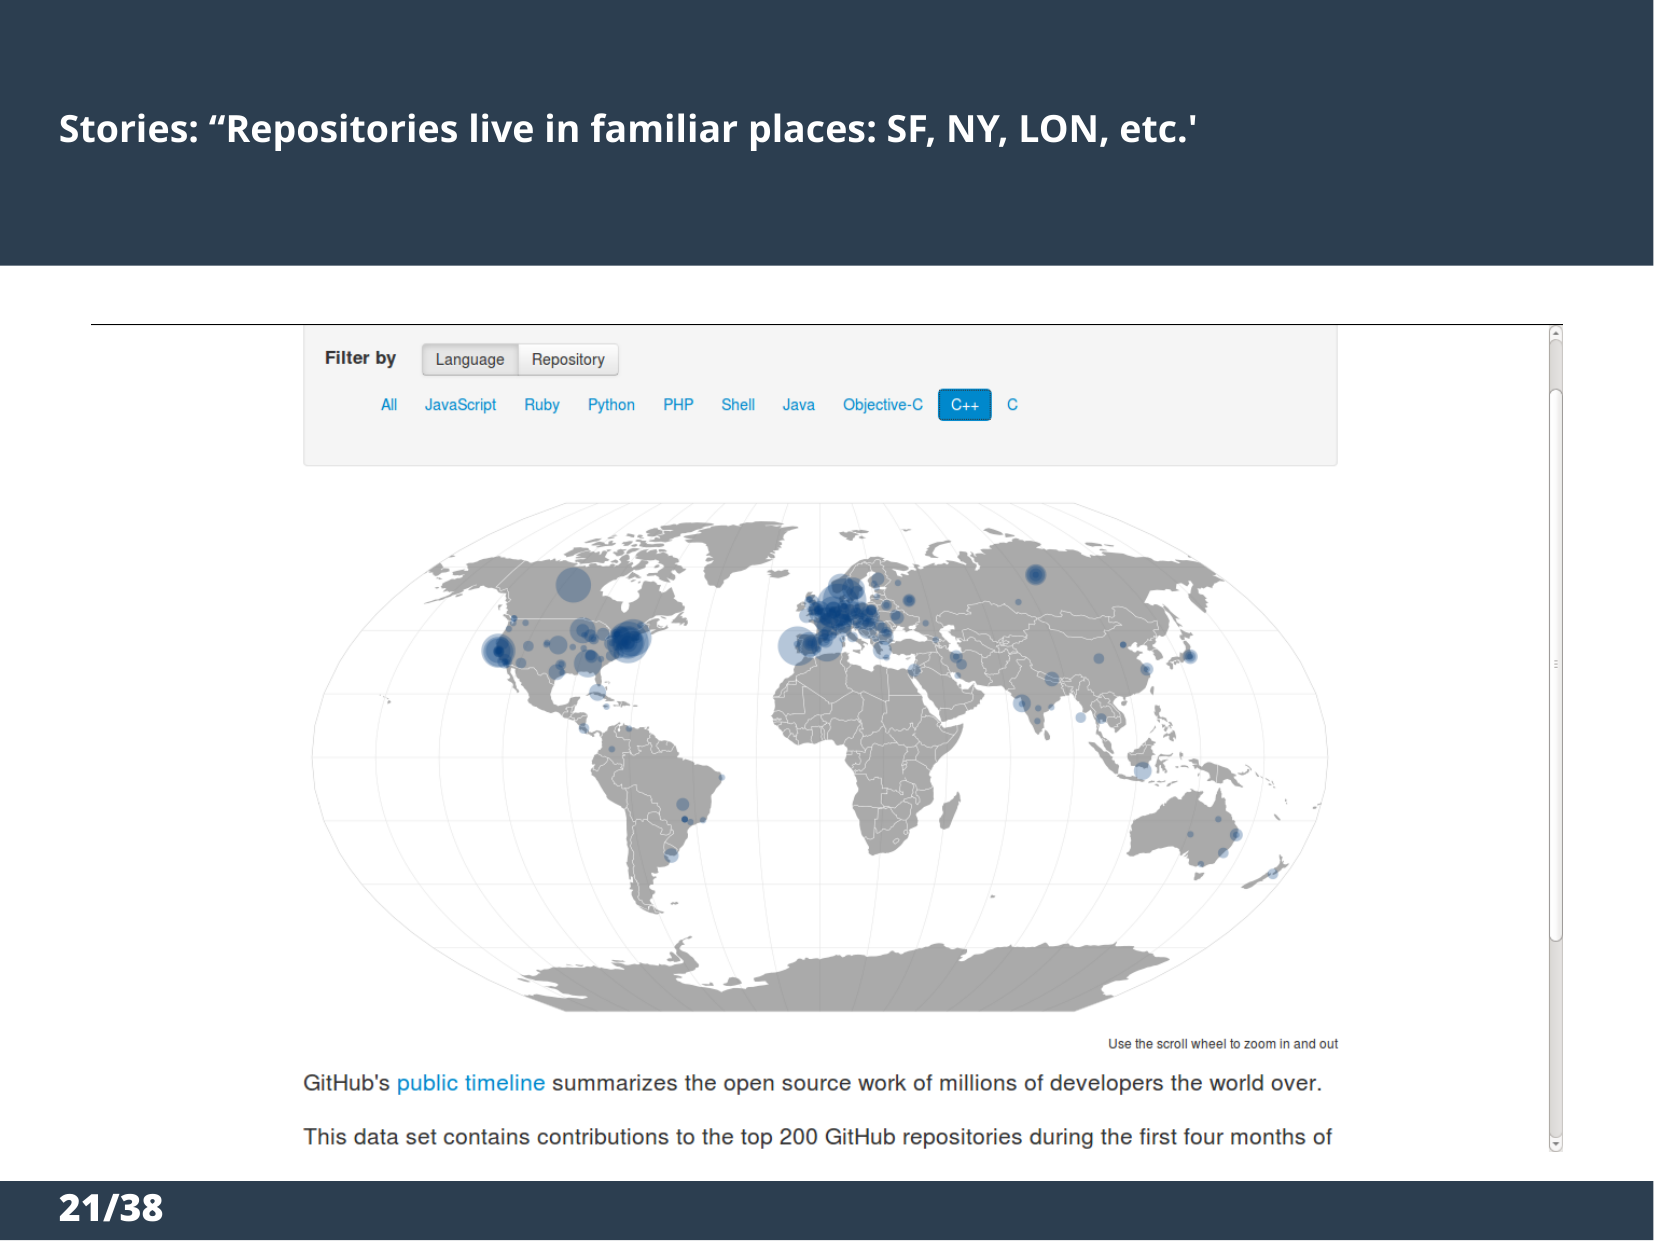

# Stories: “Repositories live in familiar places: SF, NY, LON, etc.'